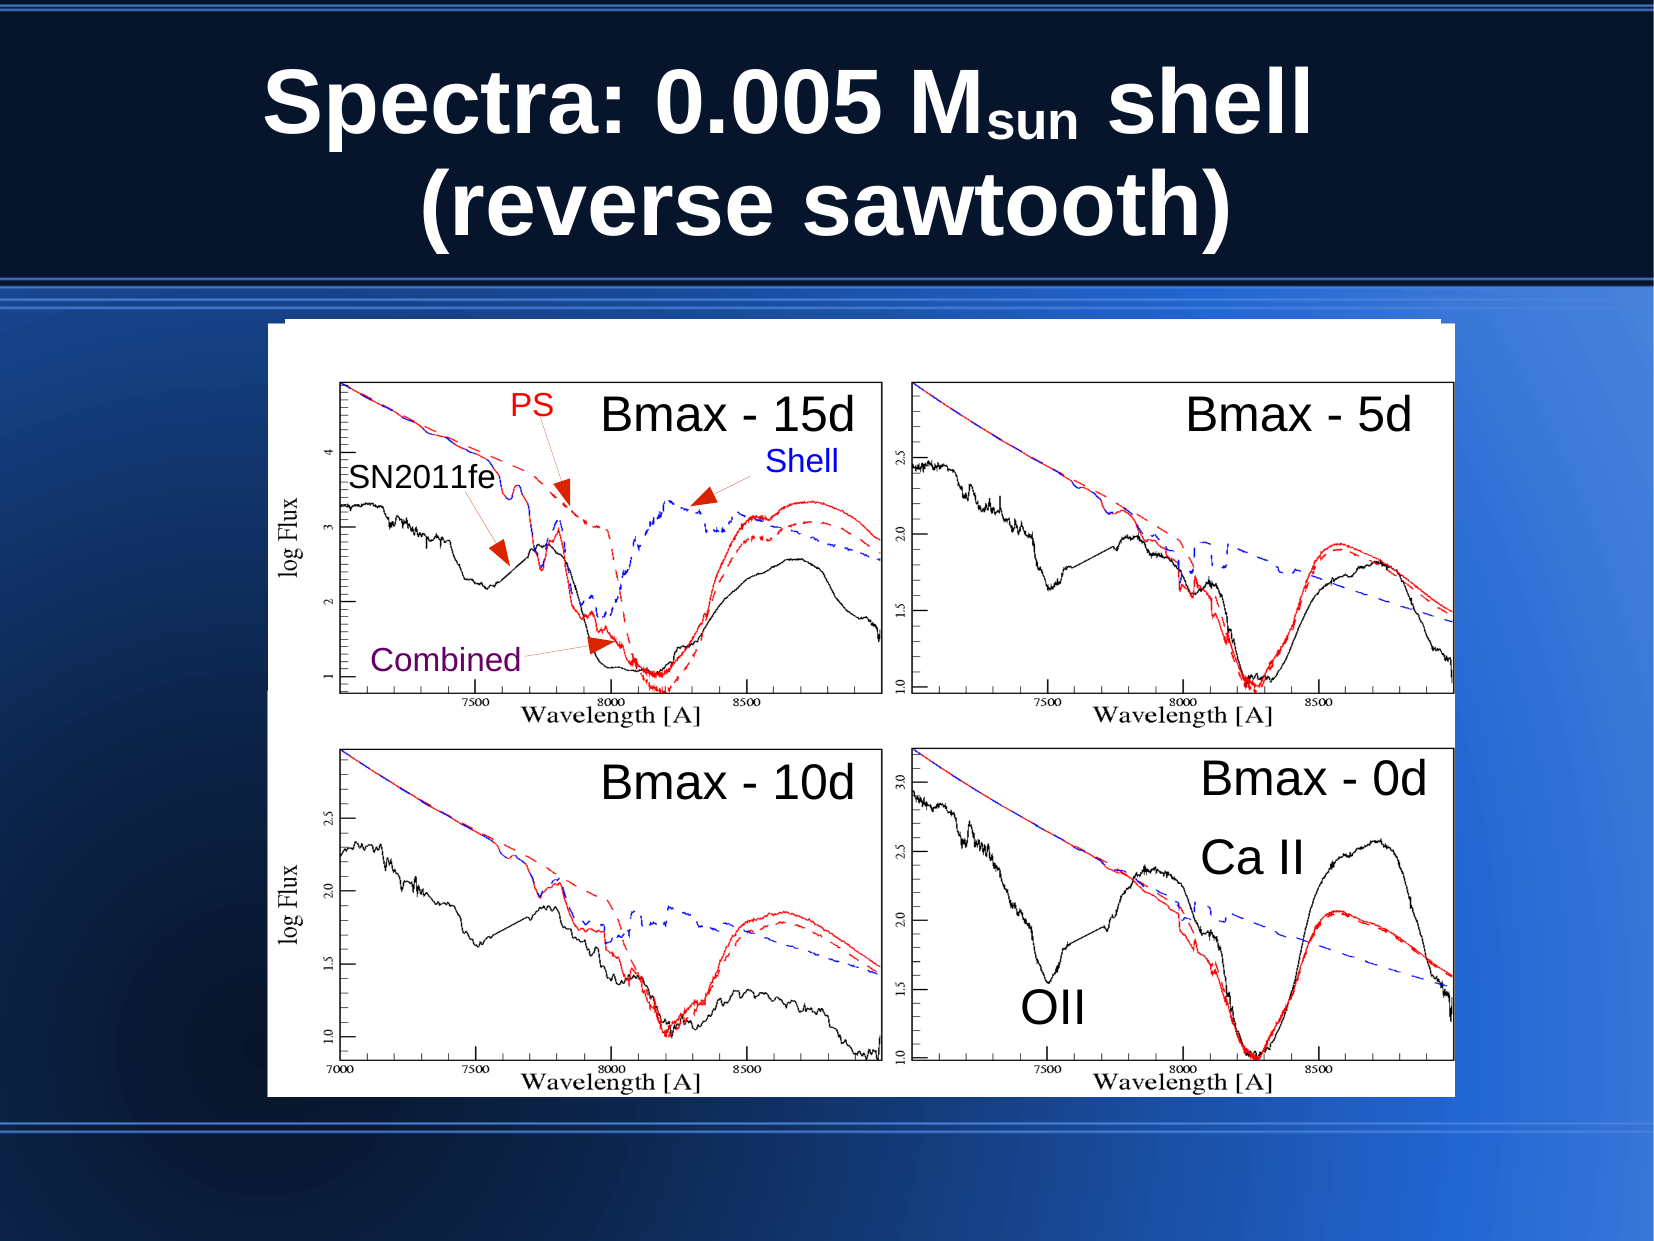

# Spectra: 0.005 Msun shell (reverse sawtooth)
PS
Bmax - 15d
Bmax - 5d
Shell
SN2011fe
Combined
Bmax - 0d
Bmax - 10d
Ca II
OII